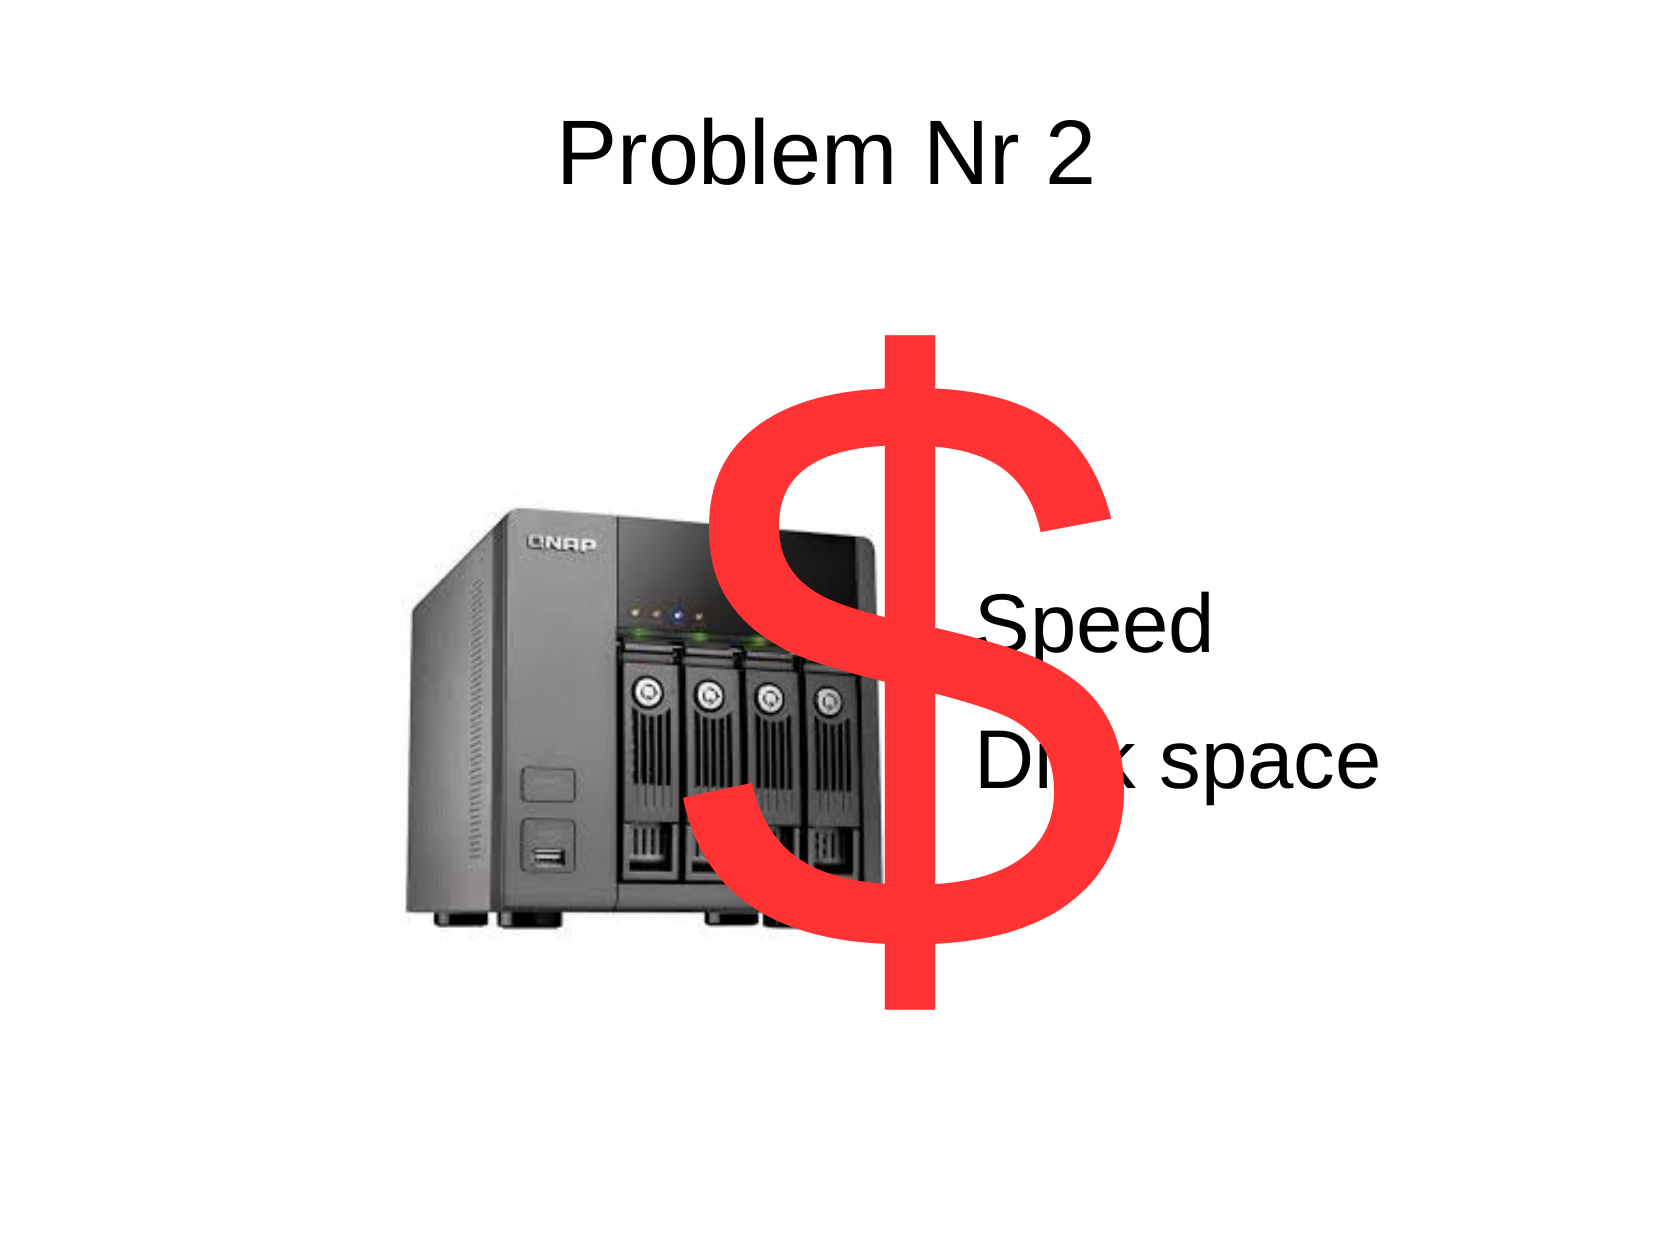

# Problem Nr 2
$
Speed
Disk space